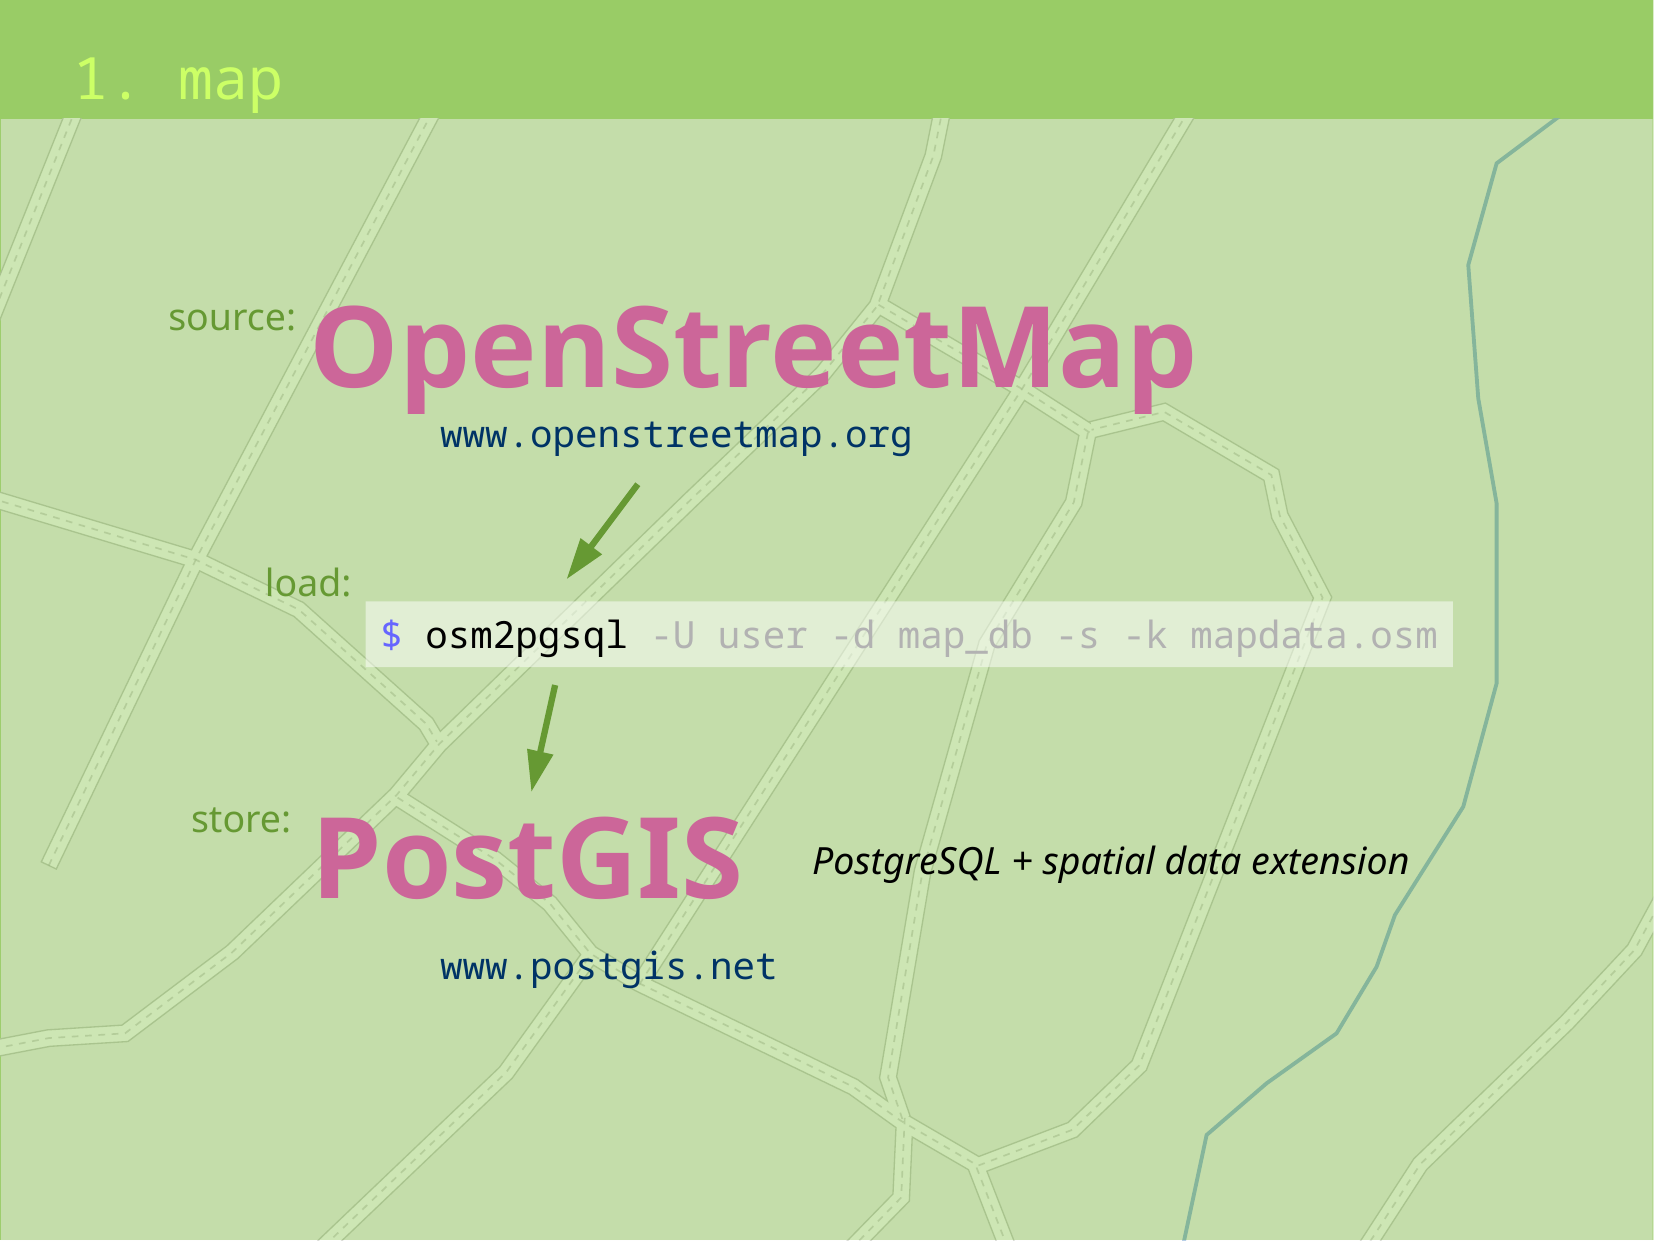

1. map
OpenStreetMap
source:
www.openstreetmap.org
load:
$ osm2pgsql -U user -d map_db -s -k mapdata.osm
PostGIS
store:
PostgreSQL + spatial data extension
www.postgis.net